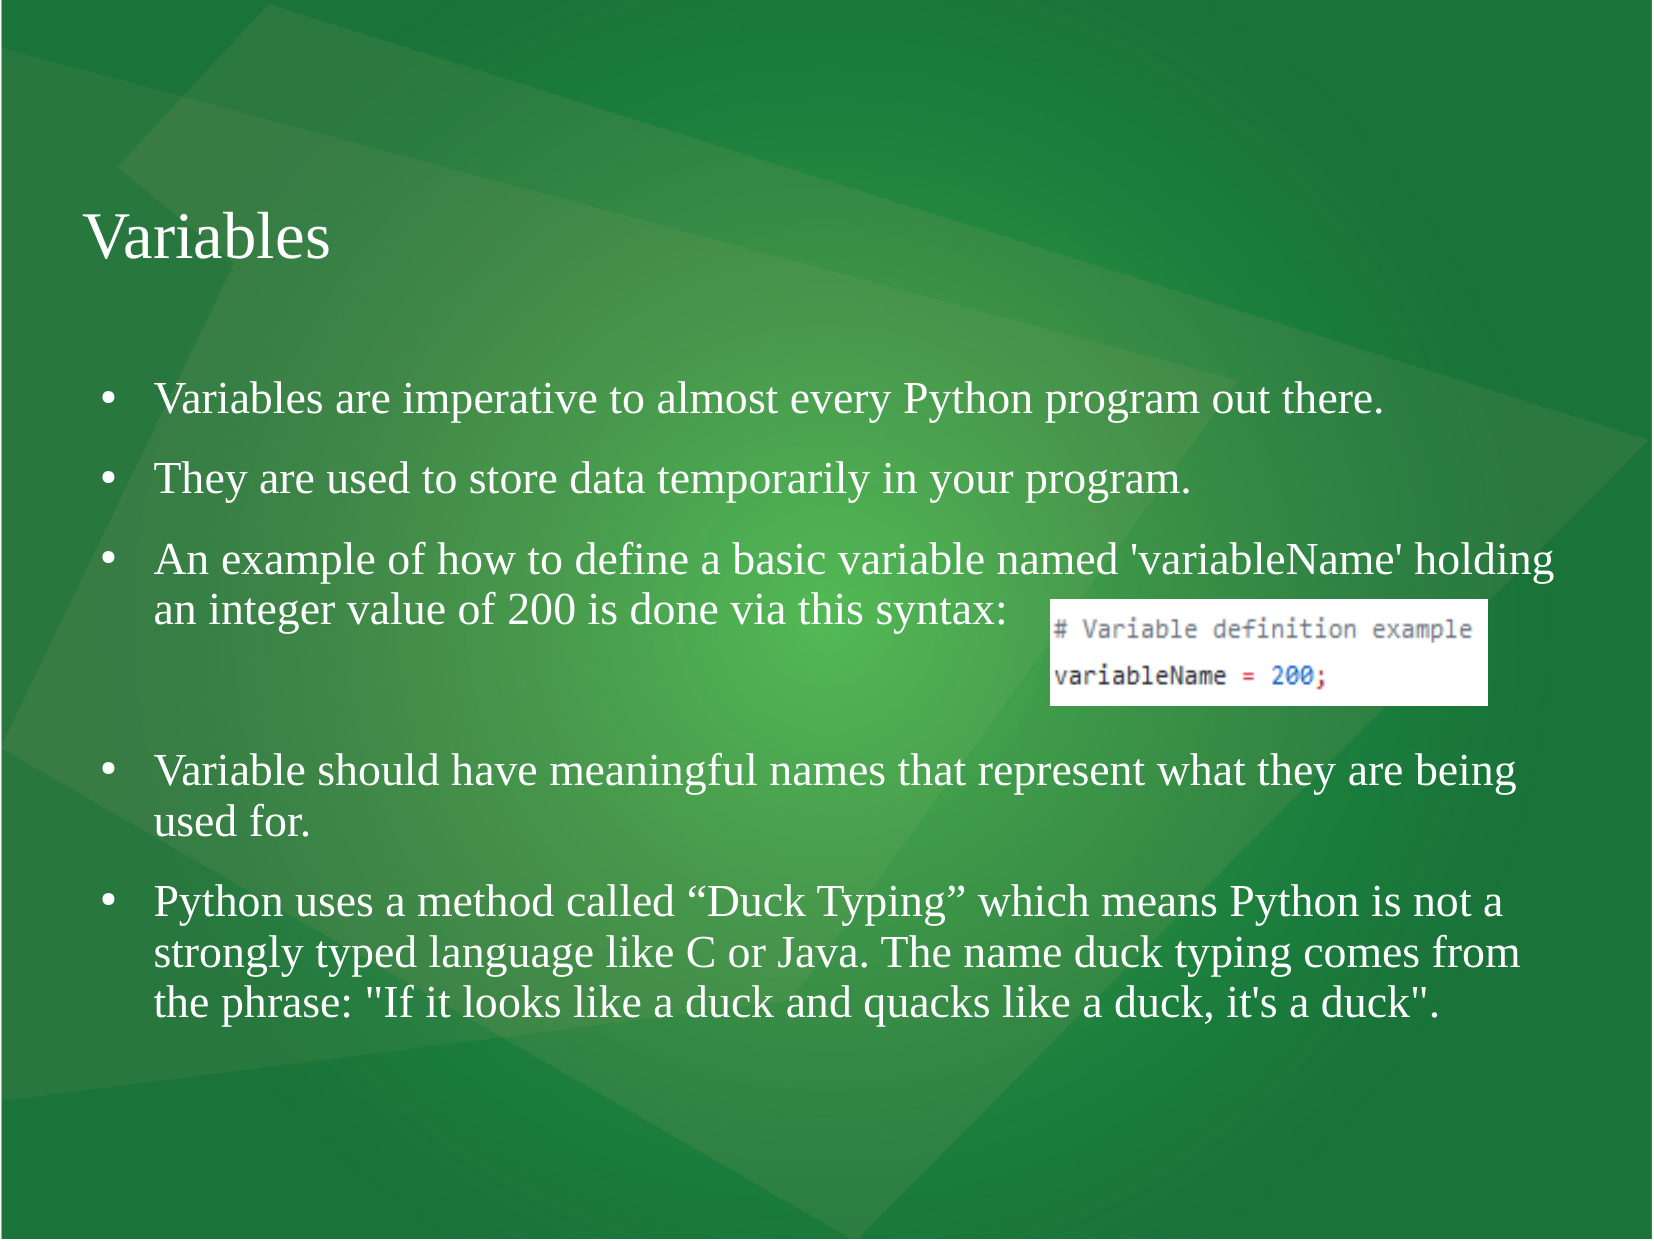

# Variables
Variables are imperative to almost every Python program out there.
They are used to store data temporarily in your program.
An example of how to define a basic variable named 'variableName' holding an integer value of 200 is done via this syntax:
Variable should have meaningful names that represent what they are being used for.
Python uses a method called “Duck Typing” which means Python is not a strongly typed language like C or Java. The name duck typing comes from the phrase: "If it looks like a duck and quacks like a duck, it's a duck".